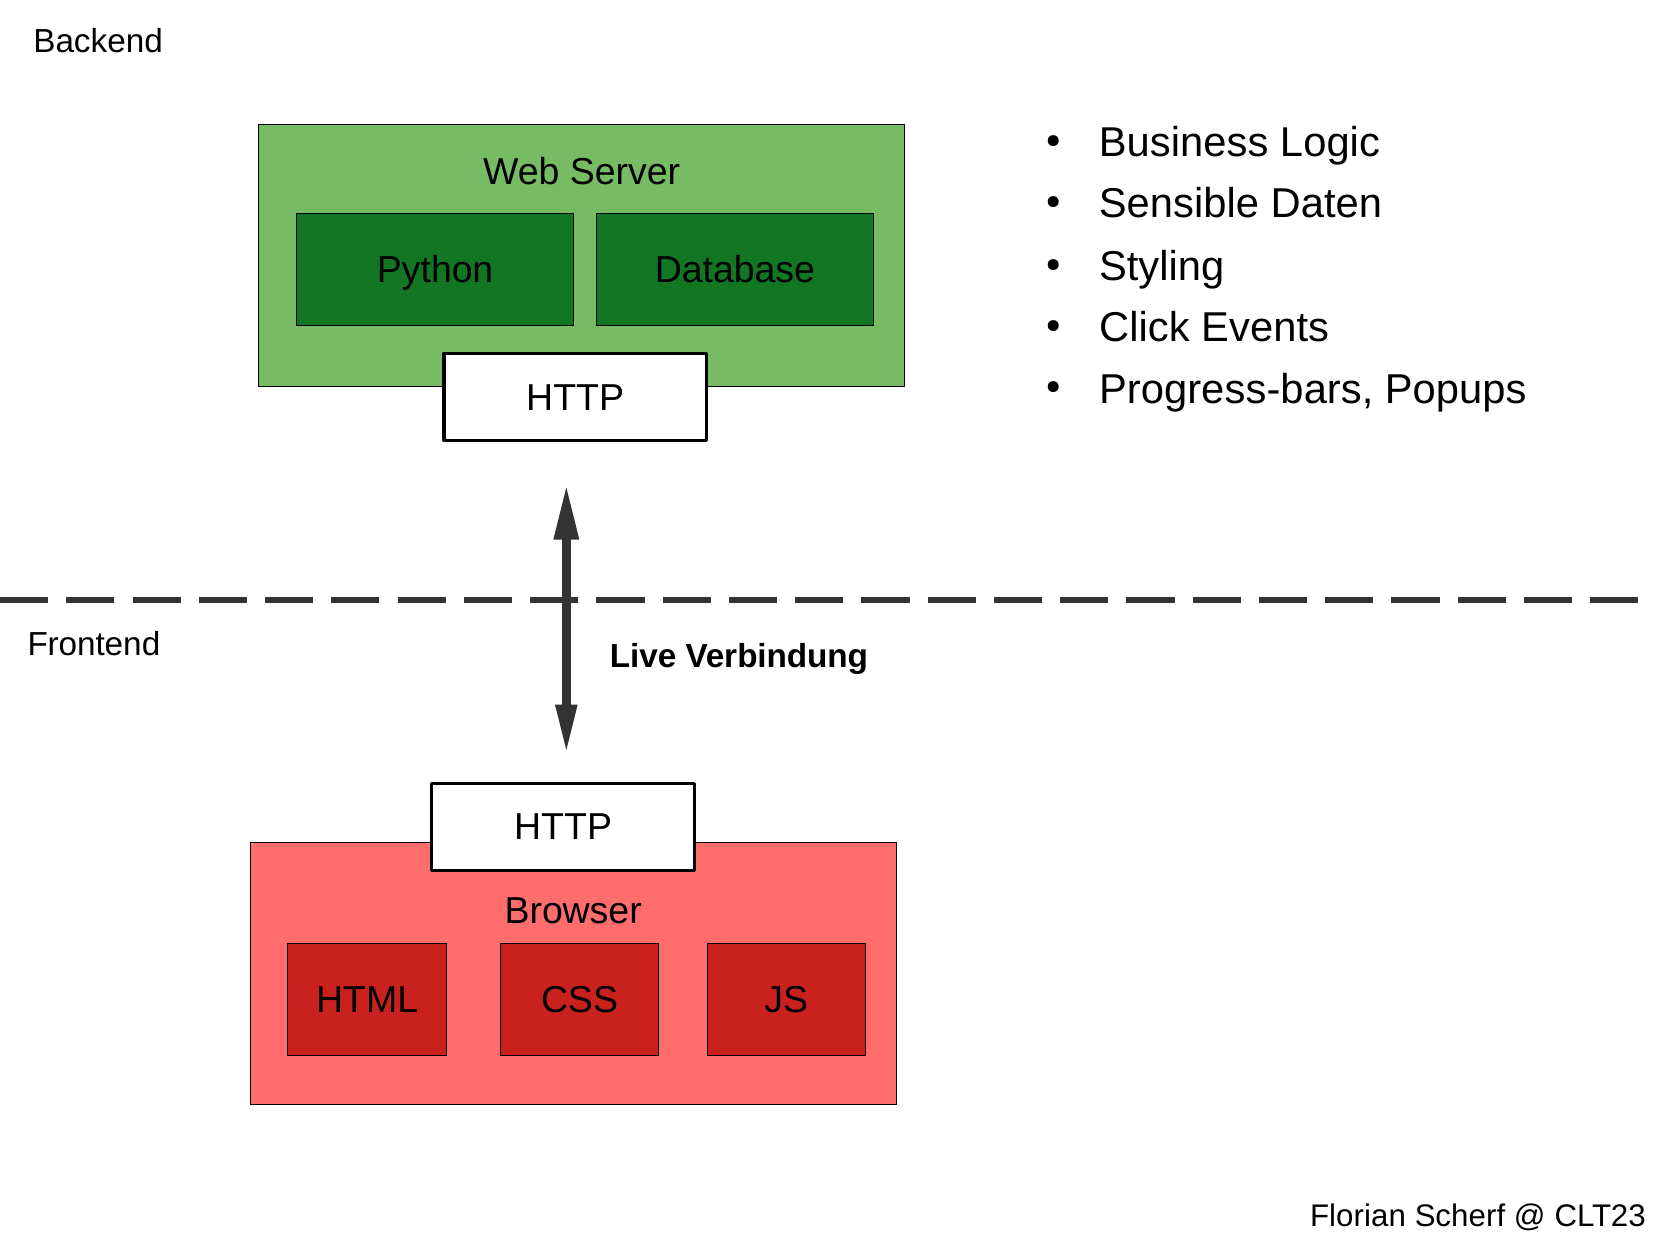

Backend
Business Logic
Sensible Daten
Web Server
Python
Database
Styling
Click Events
Progress-bars, Popups
HTTP
Frontend
Live Verbindung
HTTP
Browser
HTML
CSS
JS
# Florian Scherf @ CLT23